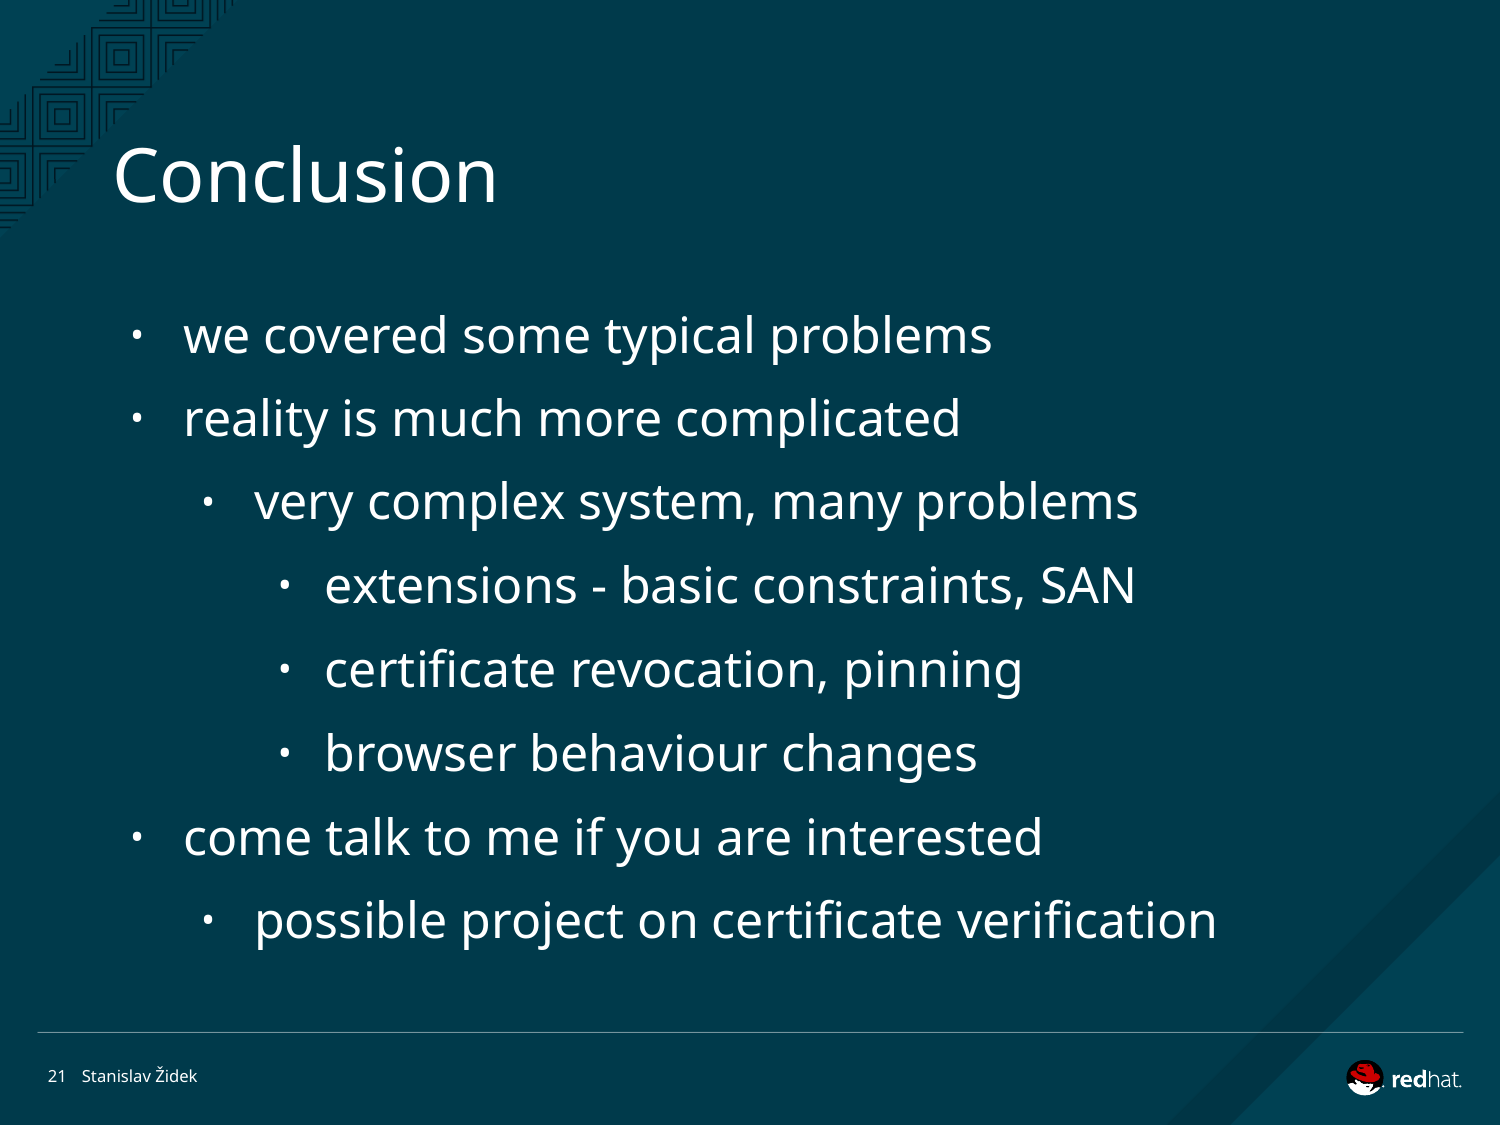

# Conclusion
we covered some typical problems
reality is much more complicated
very complex system, many problems
extensions - basic constraints, SAN
certificate revocation, pinning
browser behaviour changes
come talk to me if you are interested
possible project on certificate verification
21
Stanislav Židek